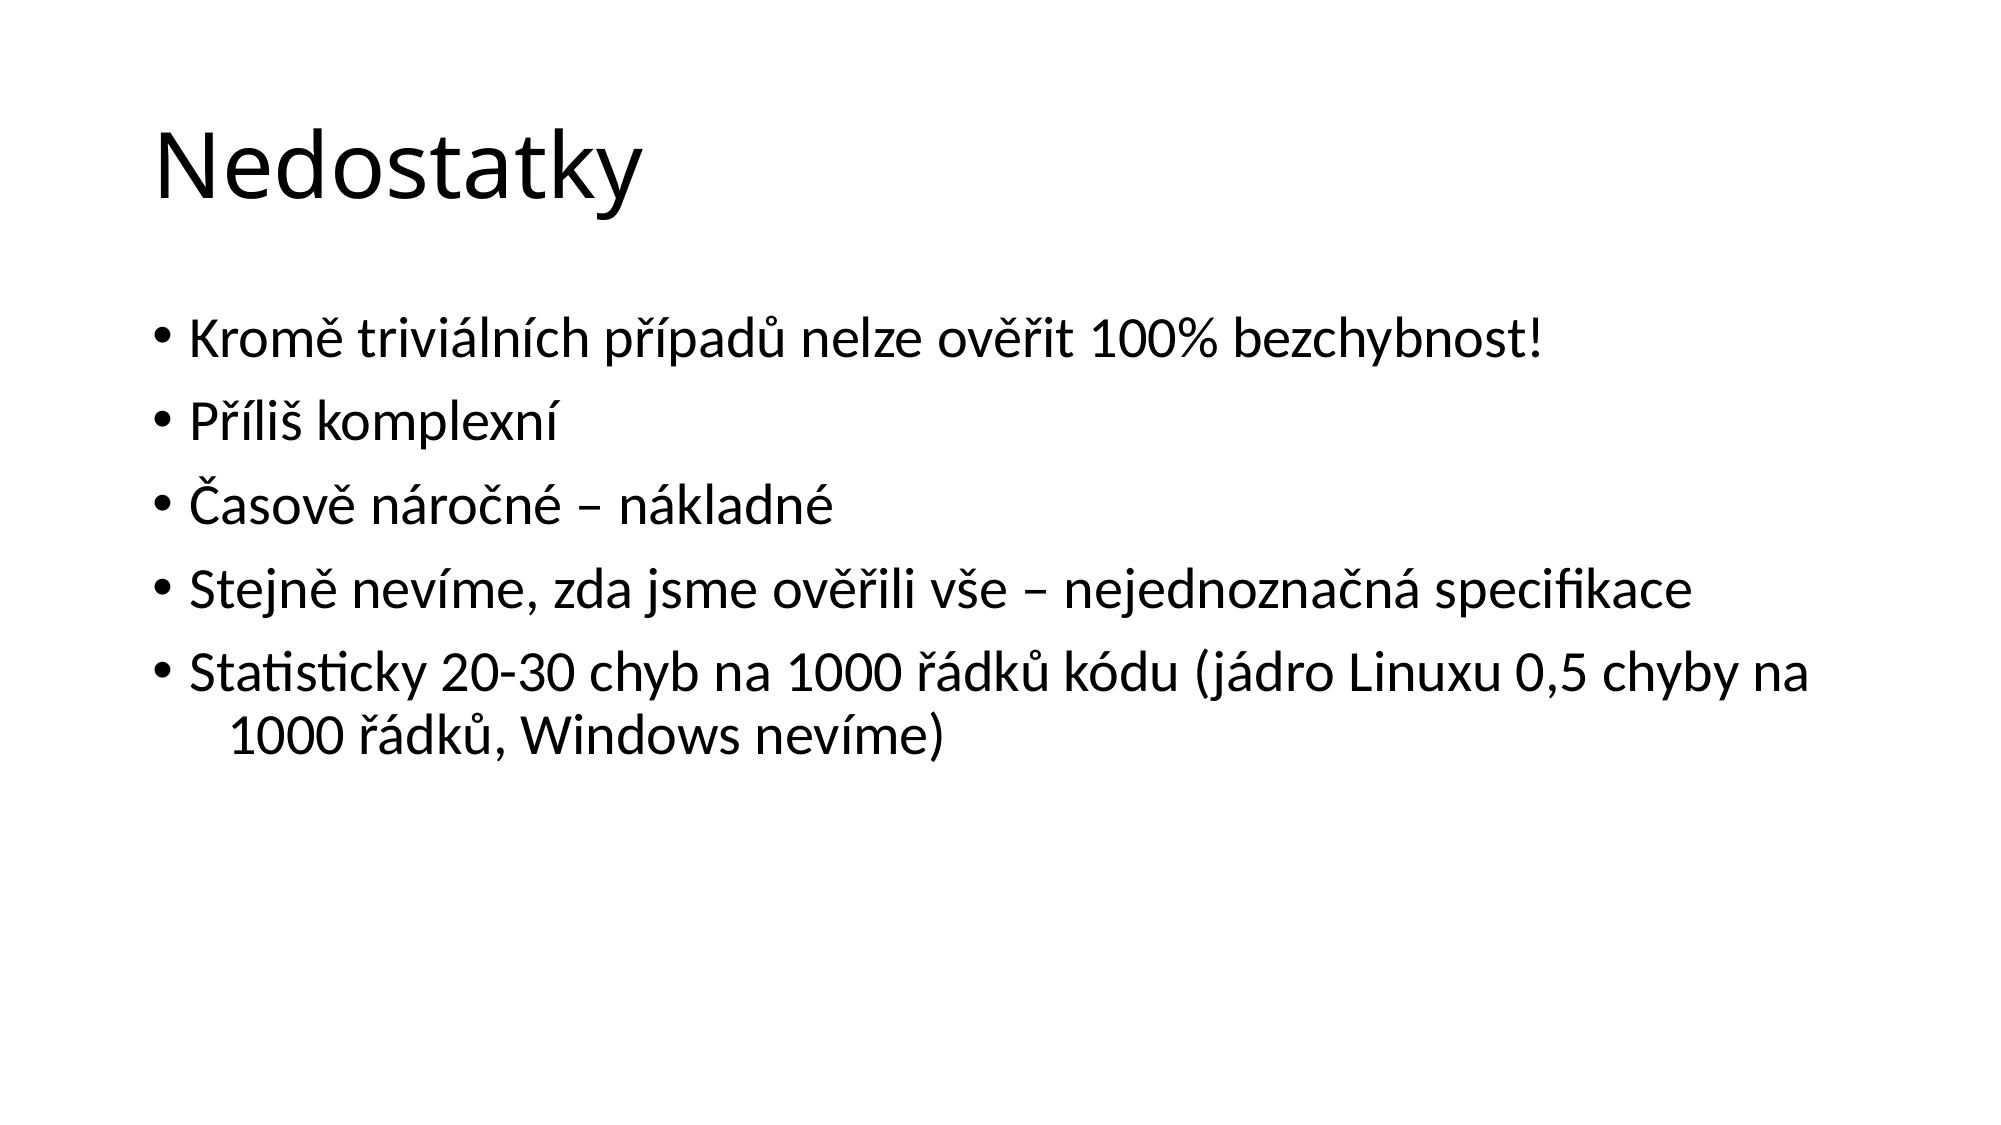

# Nedostatky
Kromě triviálních případů nelze ověřit 100% bezchybnost!
Příliš komplexní
Časově náročné – nákladné
Stejně nevíme, zda jsme ověřili vše – nejednoznačná specifikace
Statisticky 20-30 chyb na 1000 řádků kódu (jádro Linuxu 0,5 chyby na 1000 řádků, Windows nevíme)